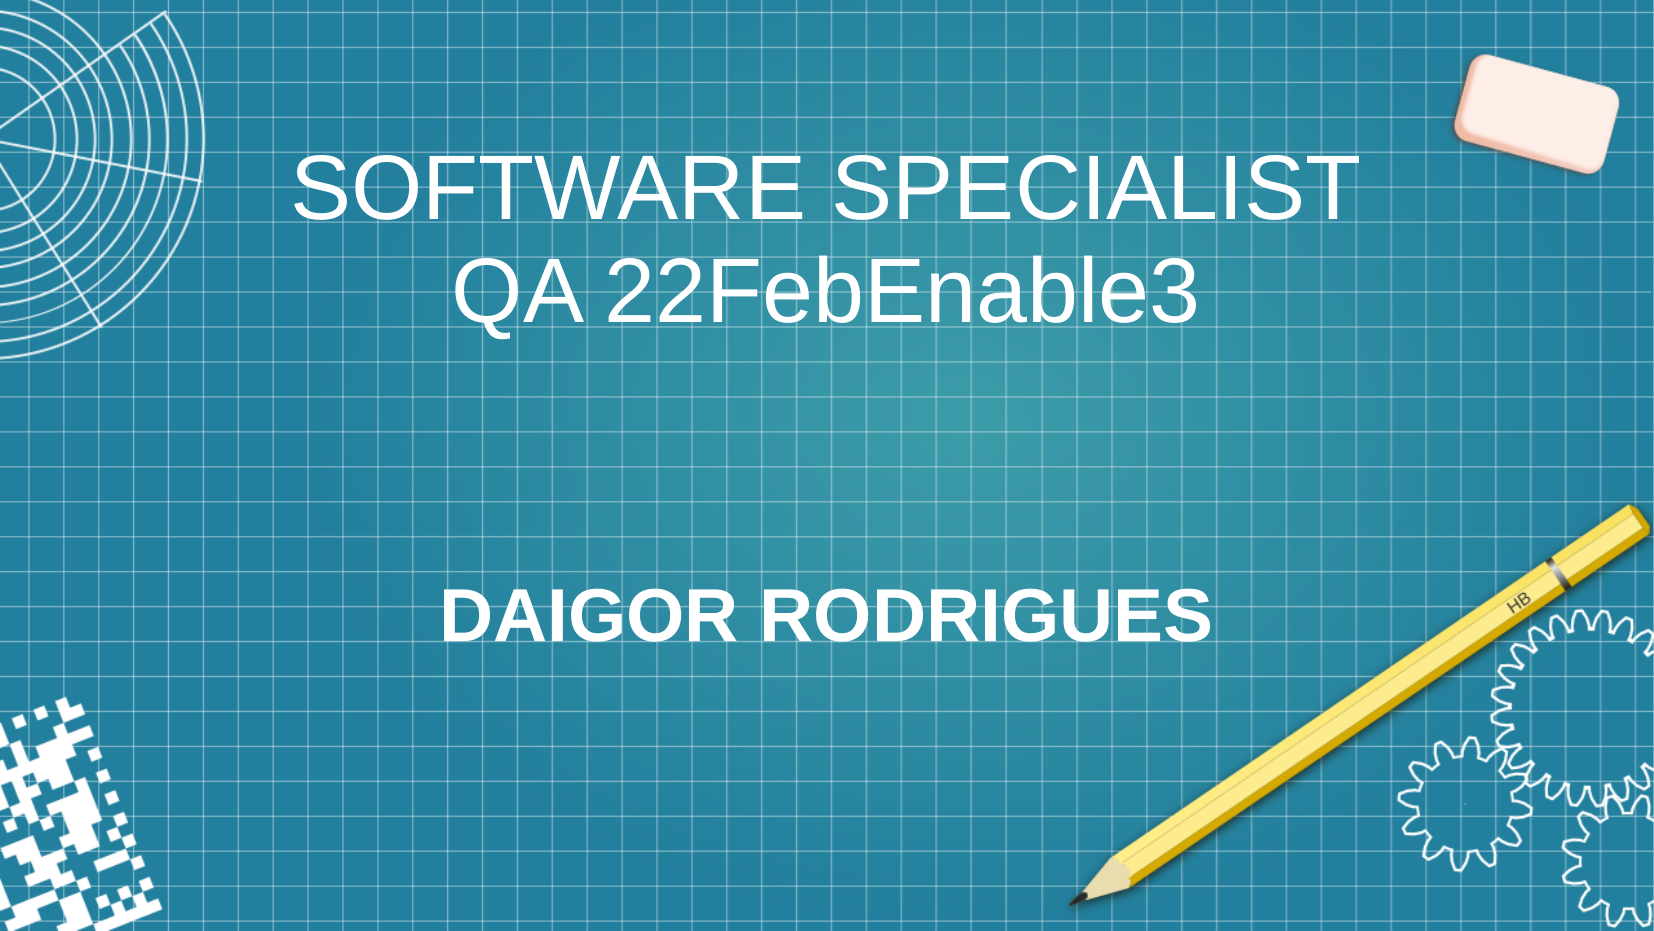

# SOFTWARE SPECIALIST QA 22FebEnable3
DAIGOR RODRIGUES